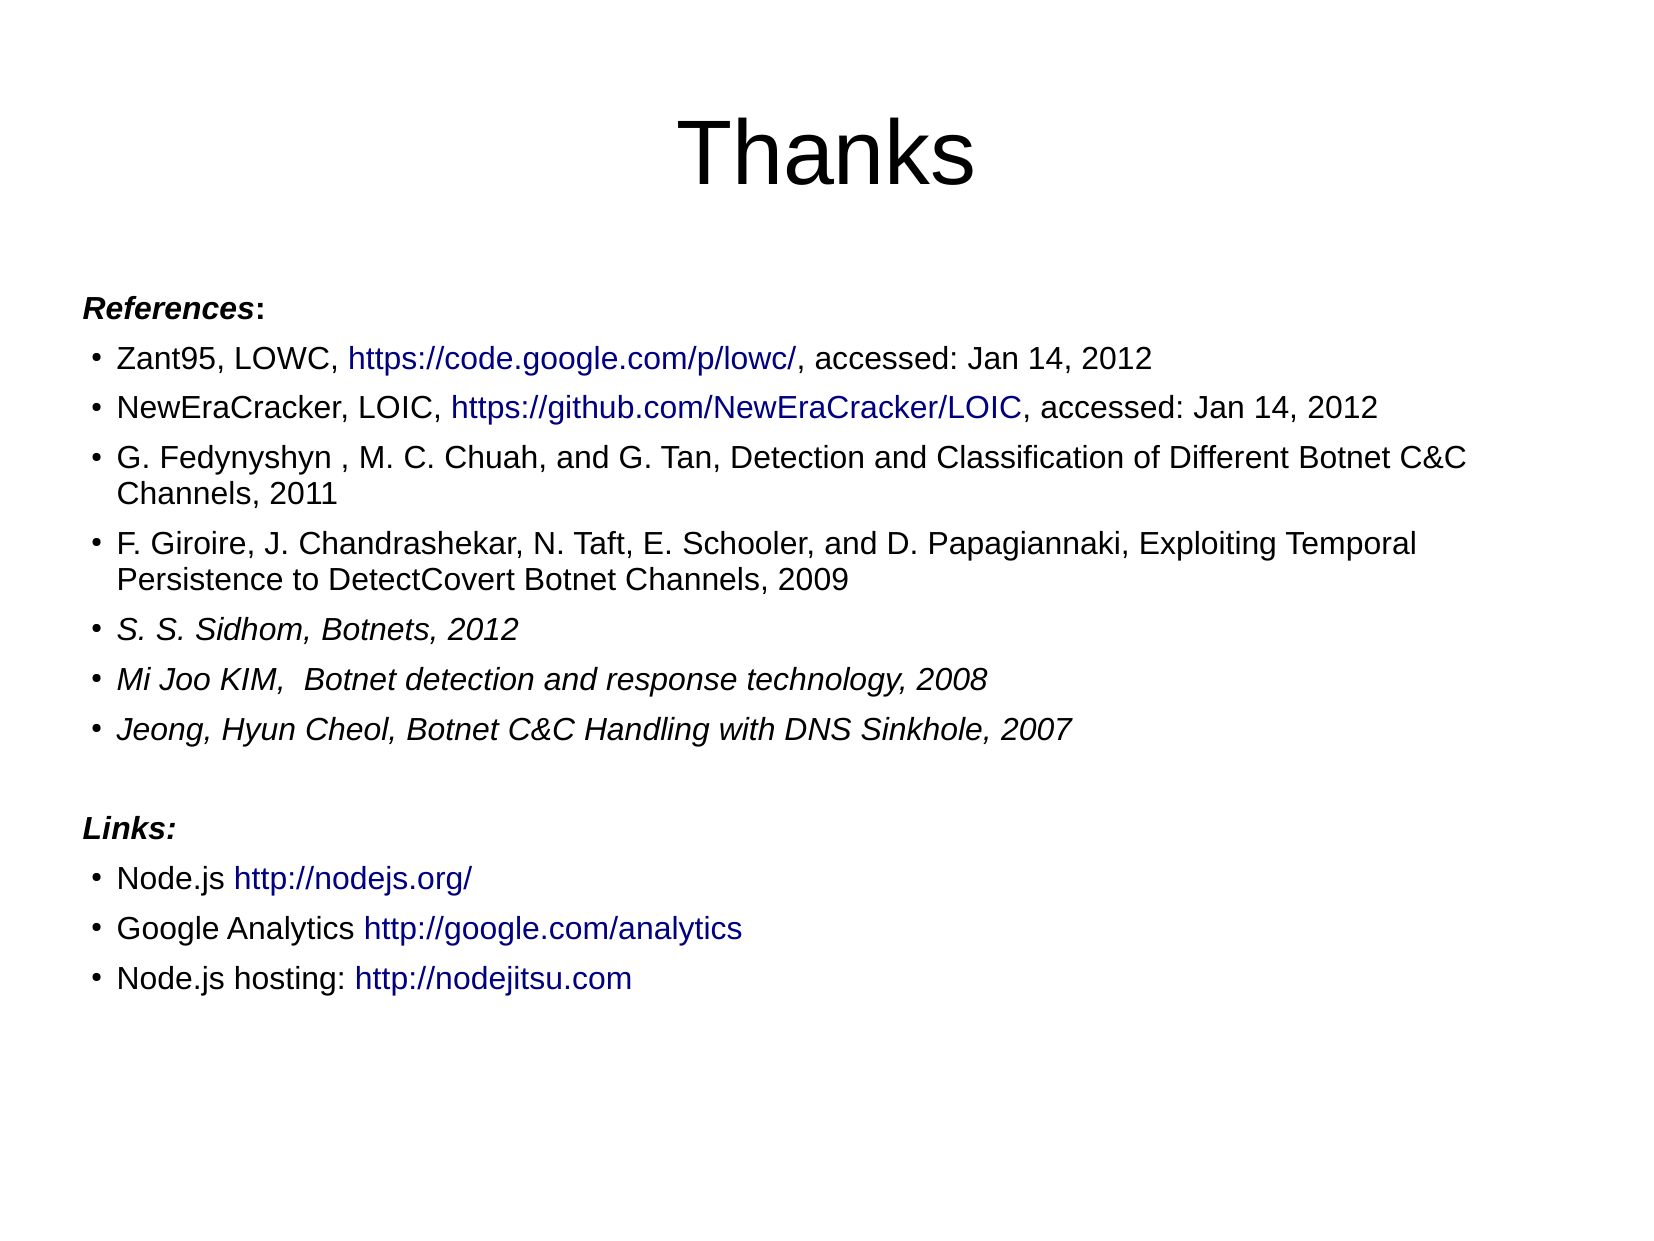

# Thanks
References:
Zant95, LOWC, https://code.google.com/p/lowc/, accessed: Jan 14, 2012
NewEraCracker, LOIC, https://github.com/NewEraCracker/LOIC, accessed: Jan 14, 2012
G. Fedynyshyn , M. C. Chuah, and G. Tan, Detection and Classification of Different Botnet C&C Channels, 2011
F. Giroire, J. Chandrashekar, N. Taft, E. Schooler, and D. Papagiannaki, Exploiting Temporal Persistence to DetectCovert Botnet Channels, 2009
S. S. Sidhom, Botnets, 2012
Mi Joo KIM, Botnet detection and response technology, 2008
Jeong, Hyun Cheol, Botnet C&C Handling with DNS Sinkhole, 2007
Links:
Node.js http://nodejs.org/
Google Analytics http://google.com/analytics
Node.js hosting: http://nodejitsu.com